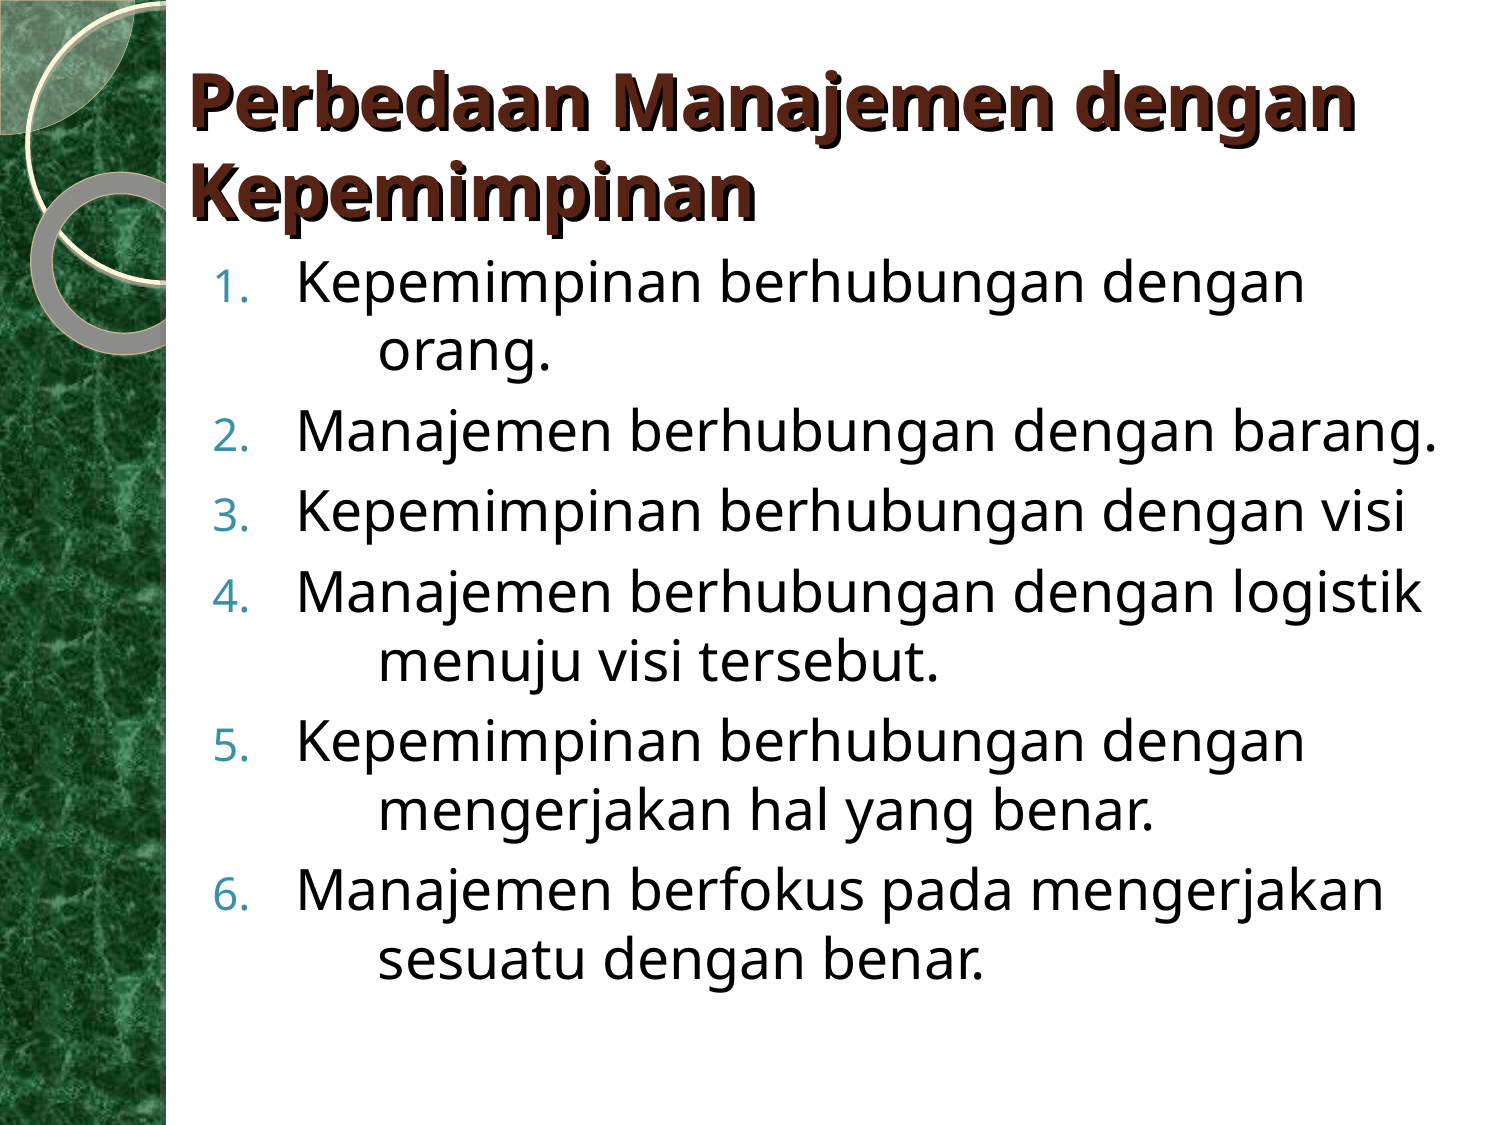

# Perbedaan Manajemen dengan Kepemimpinan
Kepemimpinan berhubungan dengan orang.
Manajemen berhubungan dengan barang.
Kepemimpinan berhubungan dengan visi
Manajemen berhubungan dengan logistik menuju visi tersebut.
Kepemimpinan berhubungan dengan mengerjakan hal yang benar.
Manajemen berfokus pada mengerjakan sesuatu dengan benar.